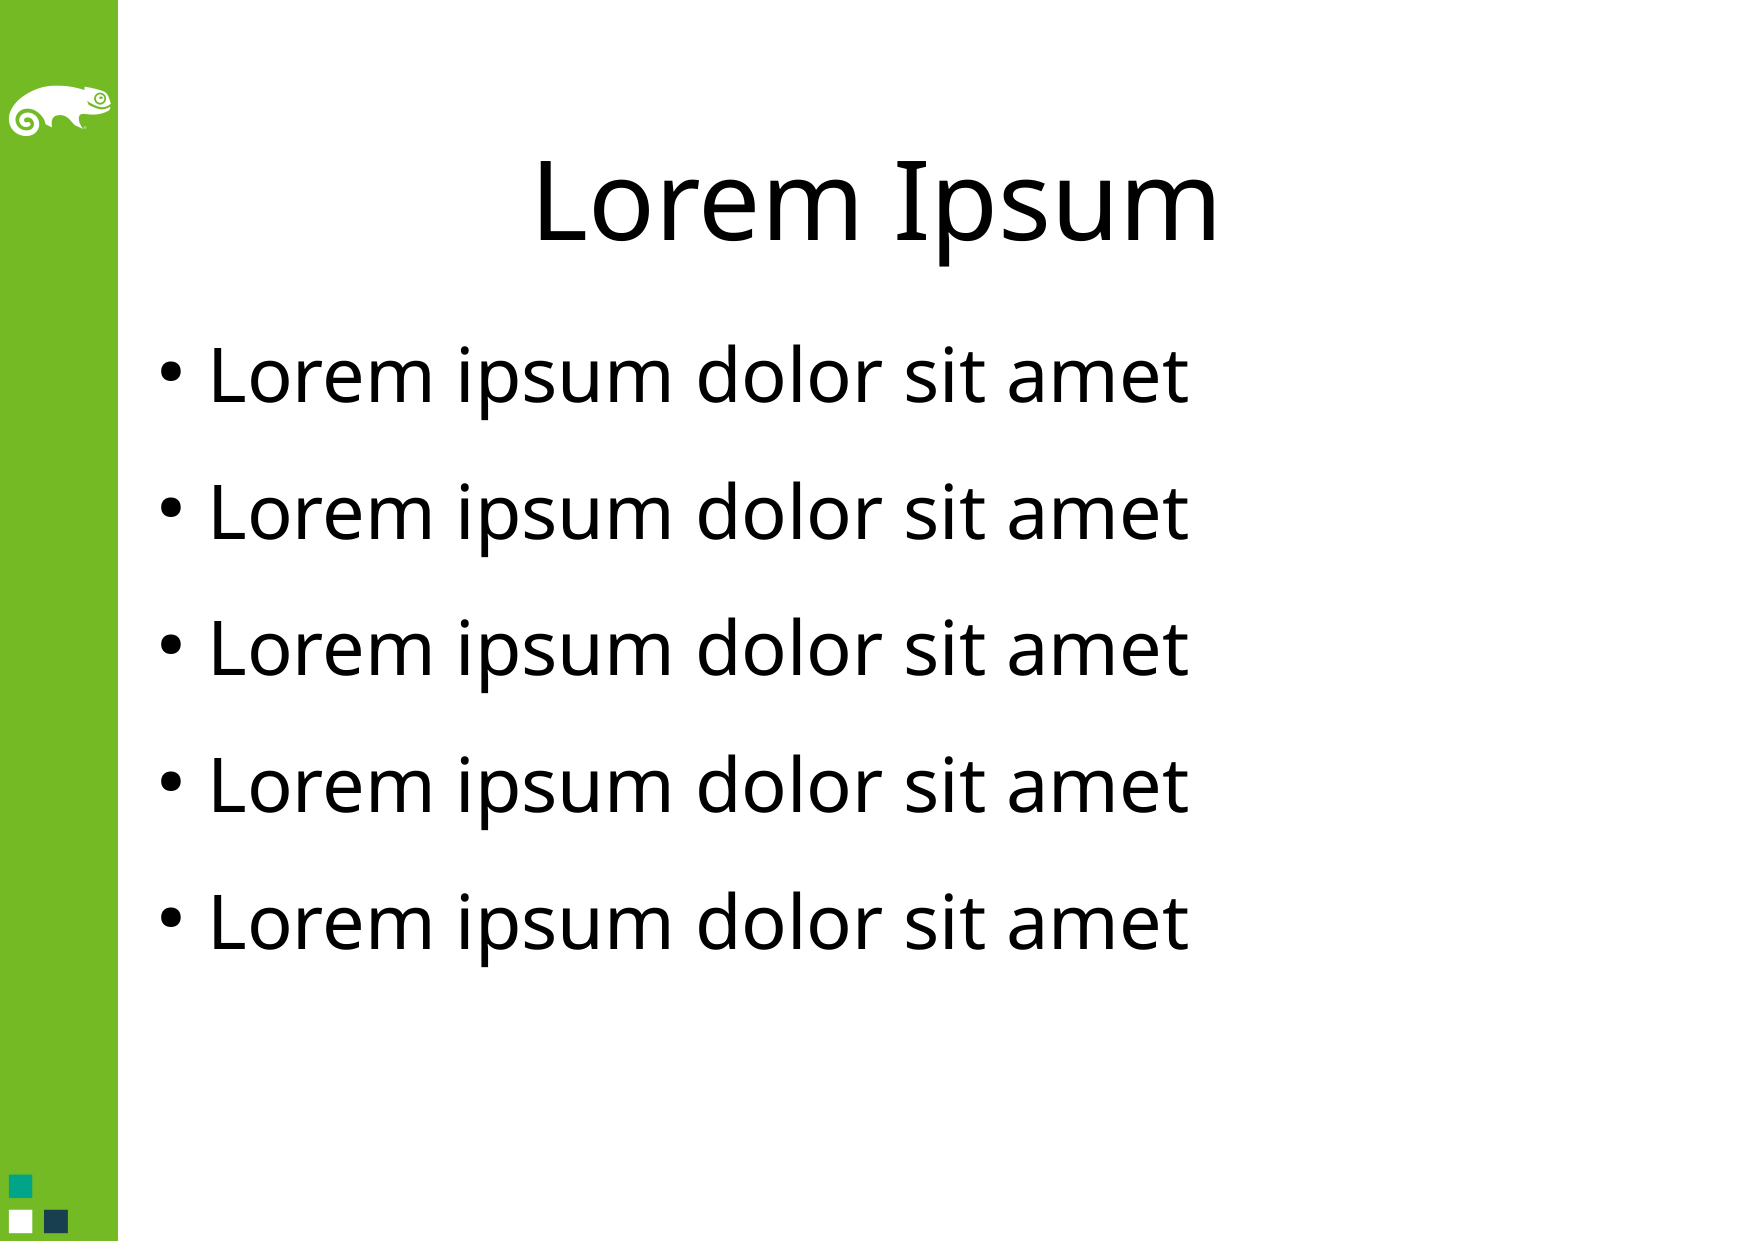

# Lorem Ipsum
Lorem ipsum dolor sit amet
Lorem ipsum dolor sit amet
Lorem ipsum dolor sit amet
Lorem ipsum dolor sit amet
Lorem ipsum dolor sit amet